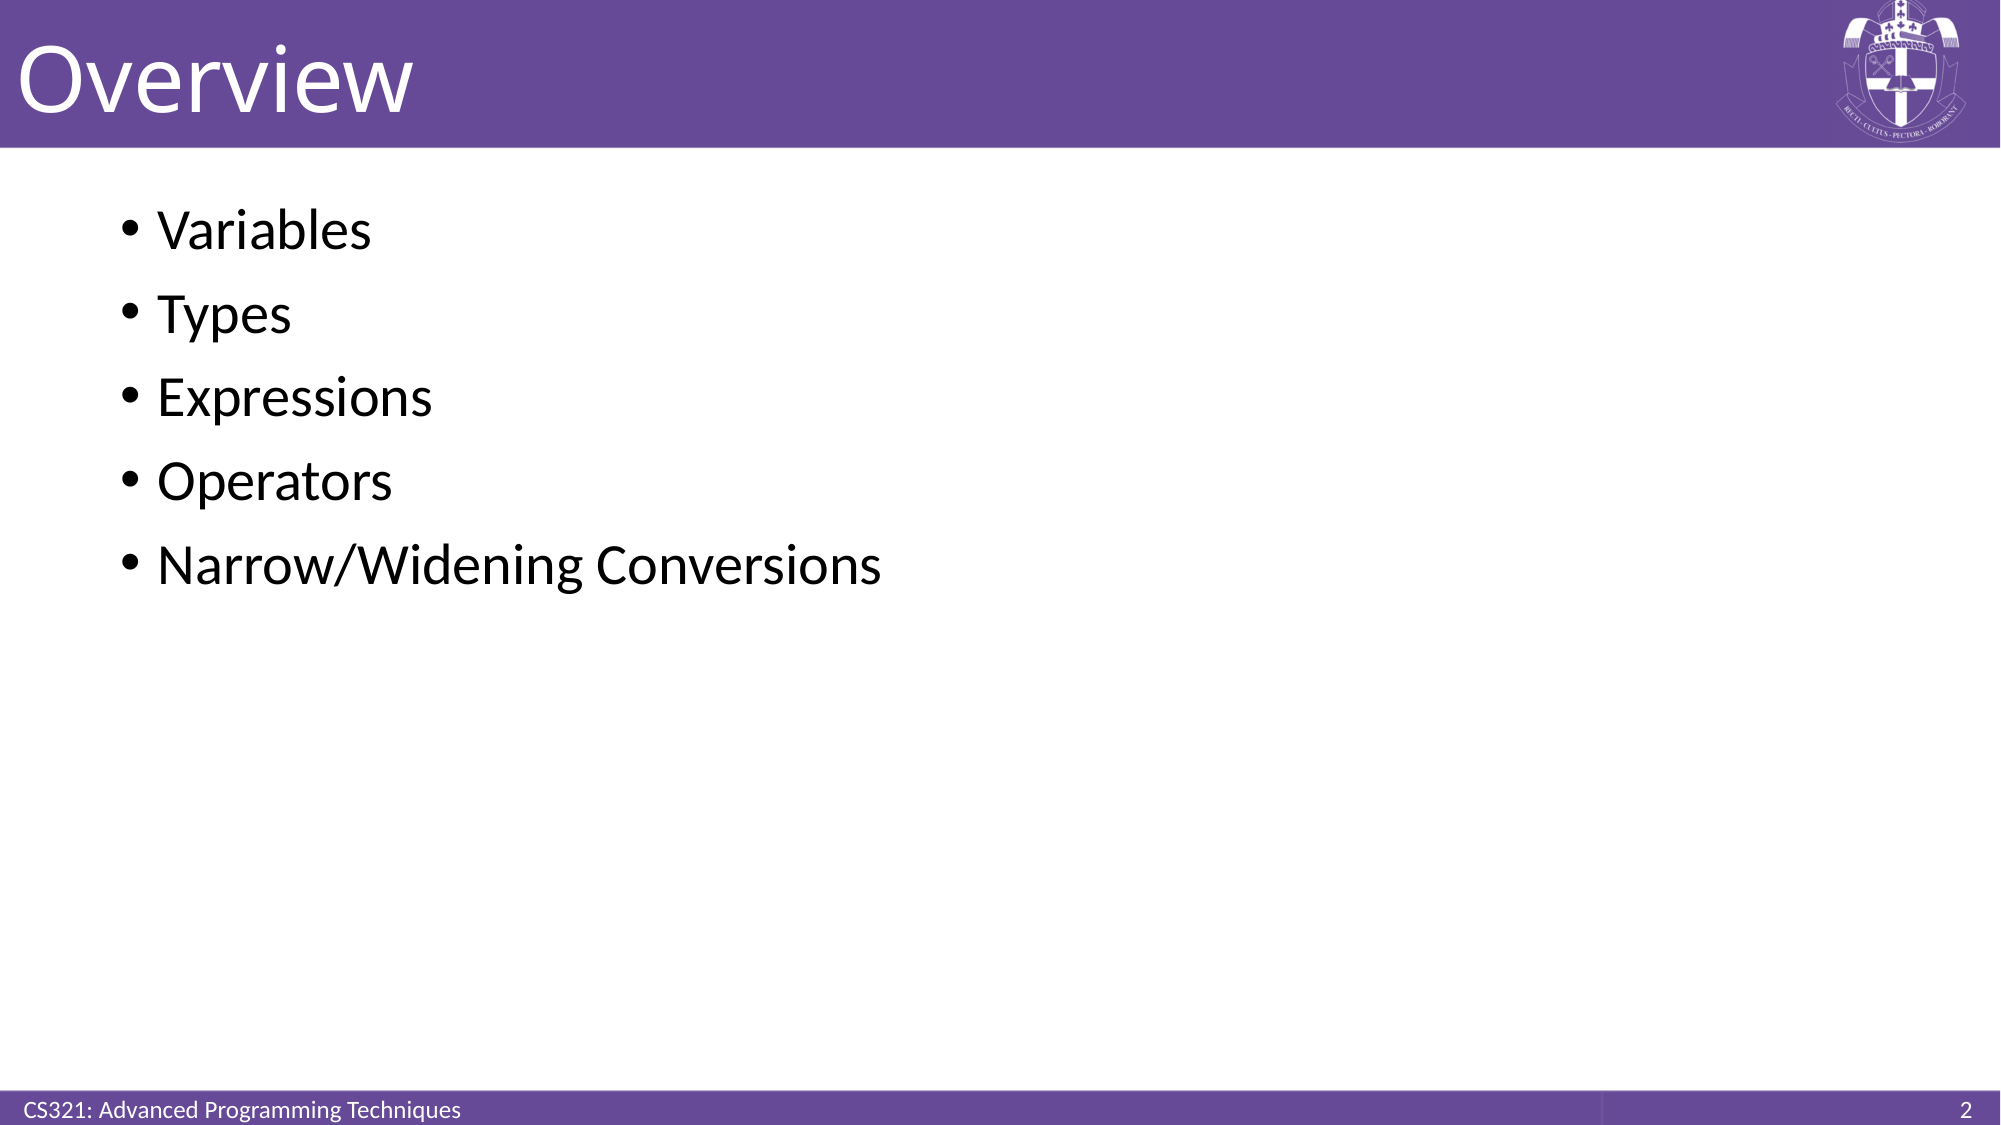

# Overview
Variables
Types
Expressions
Operators
Narrow/Widening Conversions
CS321: Advanced Programming Techniques